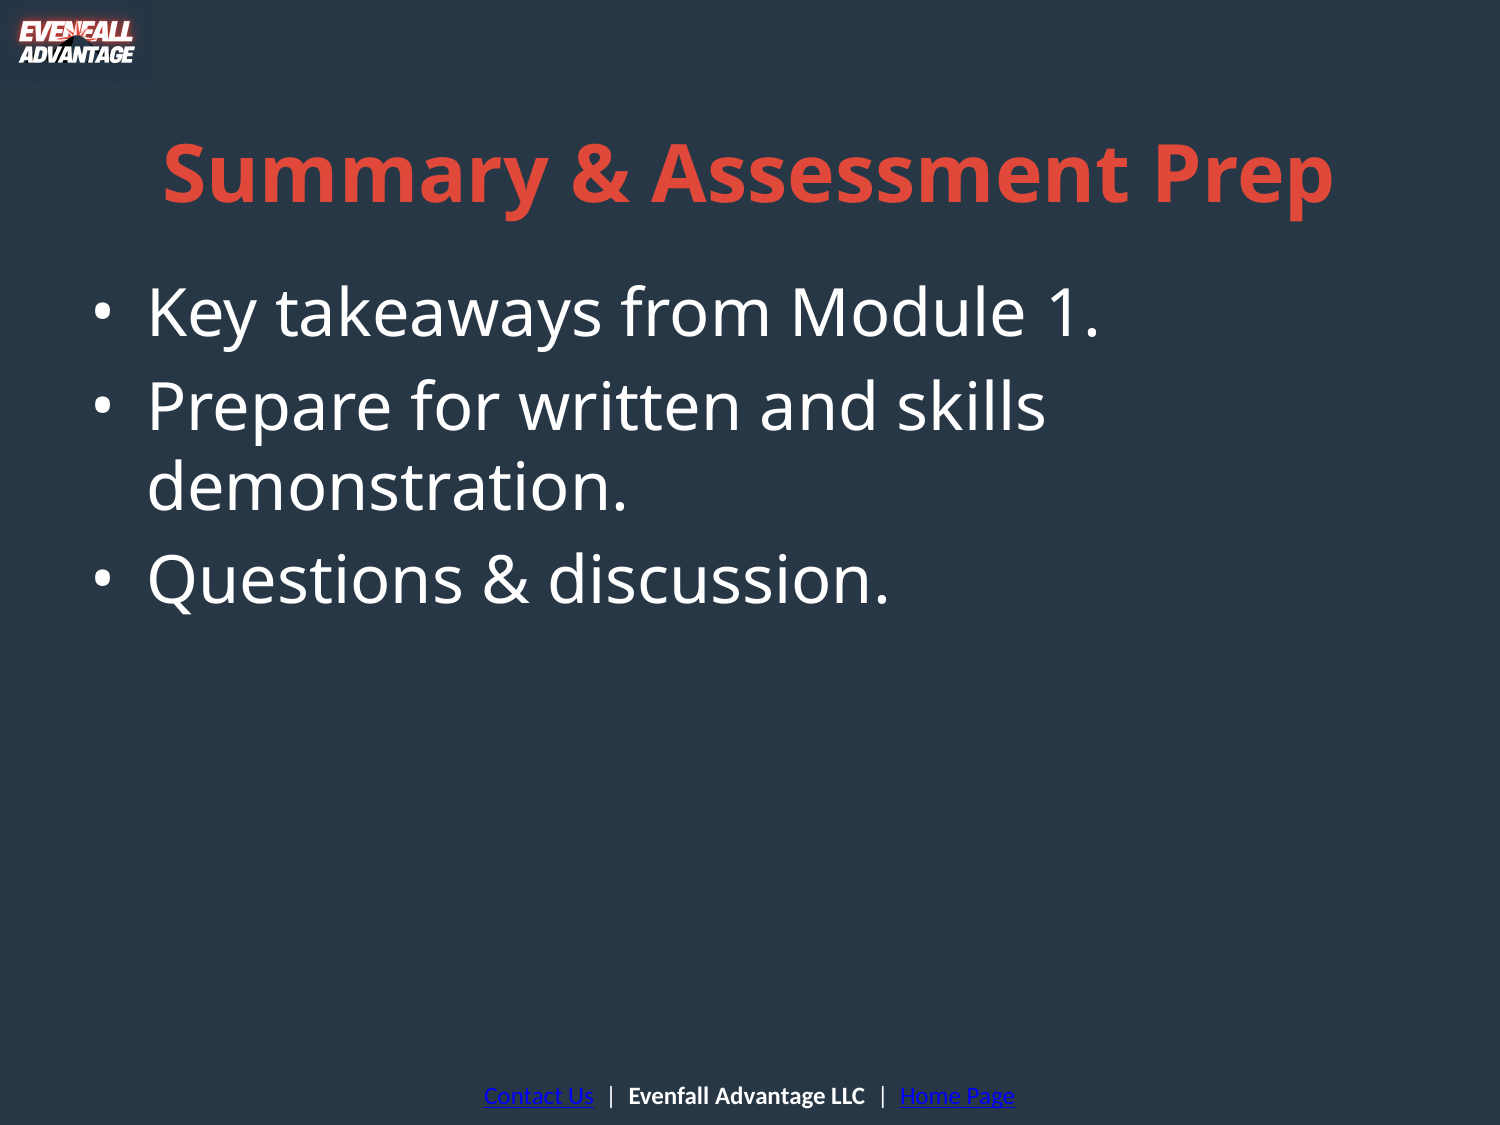

# Summary & Assessment Prep
Key takeaways from Module 1.
Prepare for written and skills demonstration.
Questions & discussion.